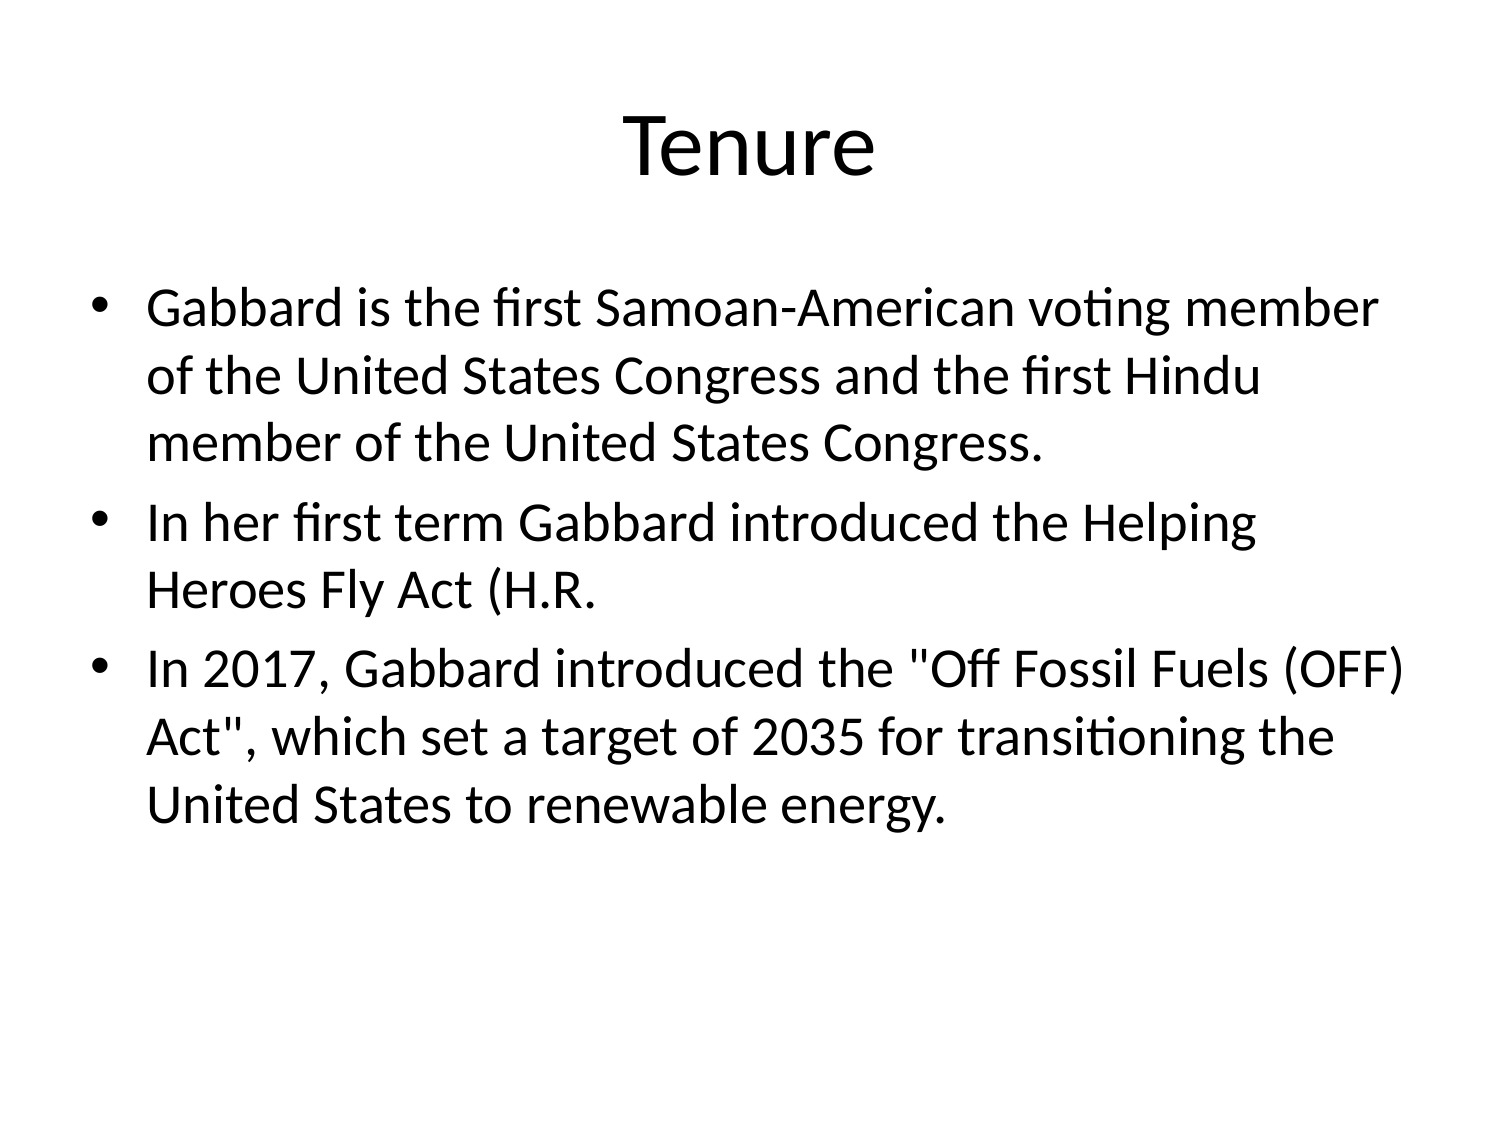

# Tenure
Gabbard is the first Samoan-American voting member of the United States Congress and the first Hindu member of the United States Congress.
In her first term Gabbard introduced the Helping Heroes Fly Act (H.R.
In 2017, Gabbard introduced the "Off Fossil Fuels (OFF) Act", which set a target of 2035 for transitioning the United States to renewable energy.